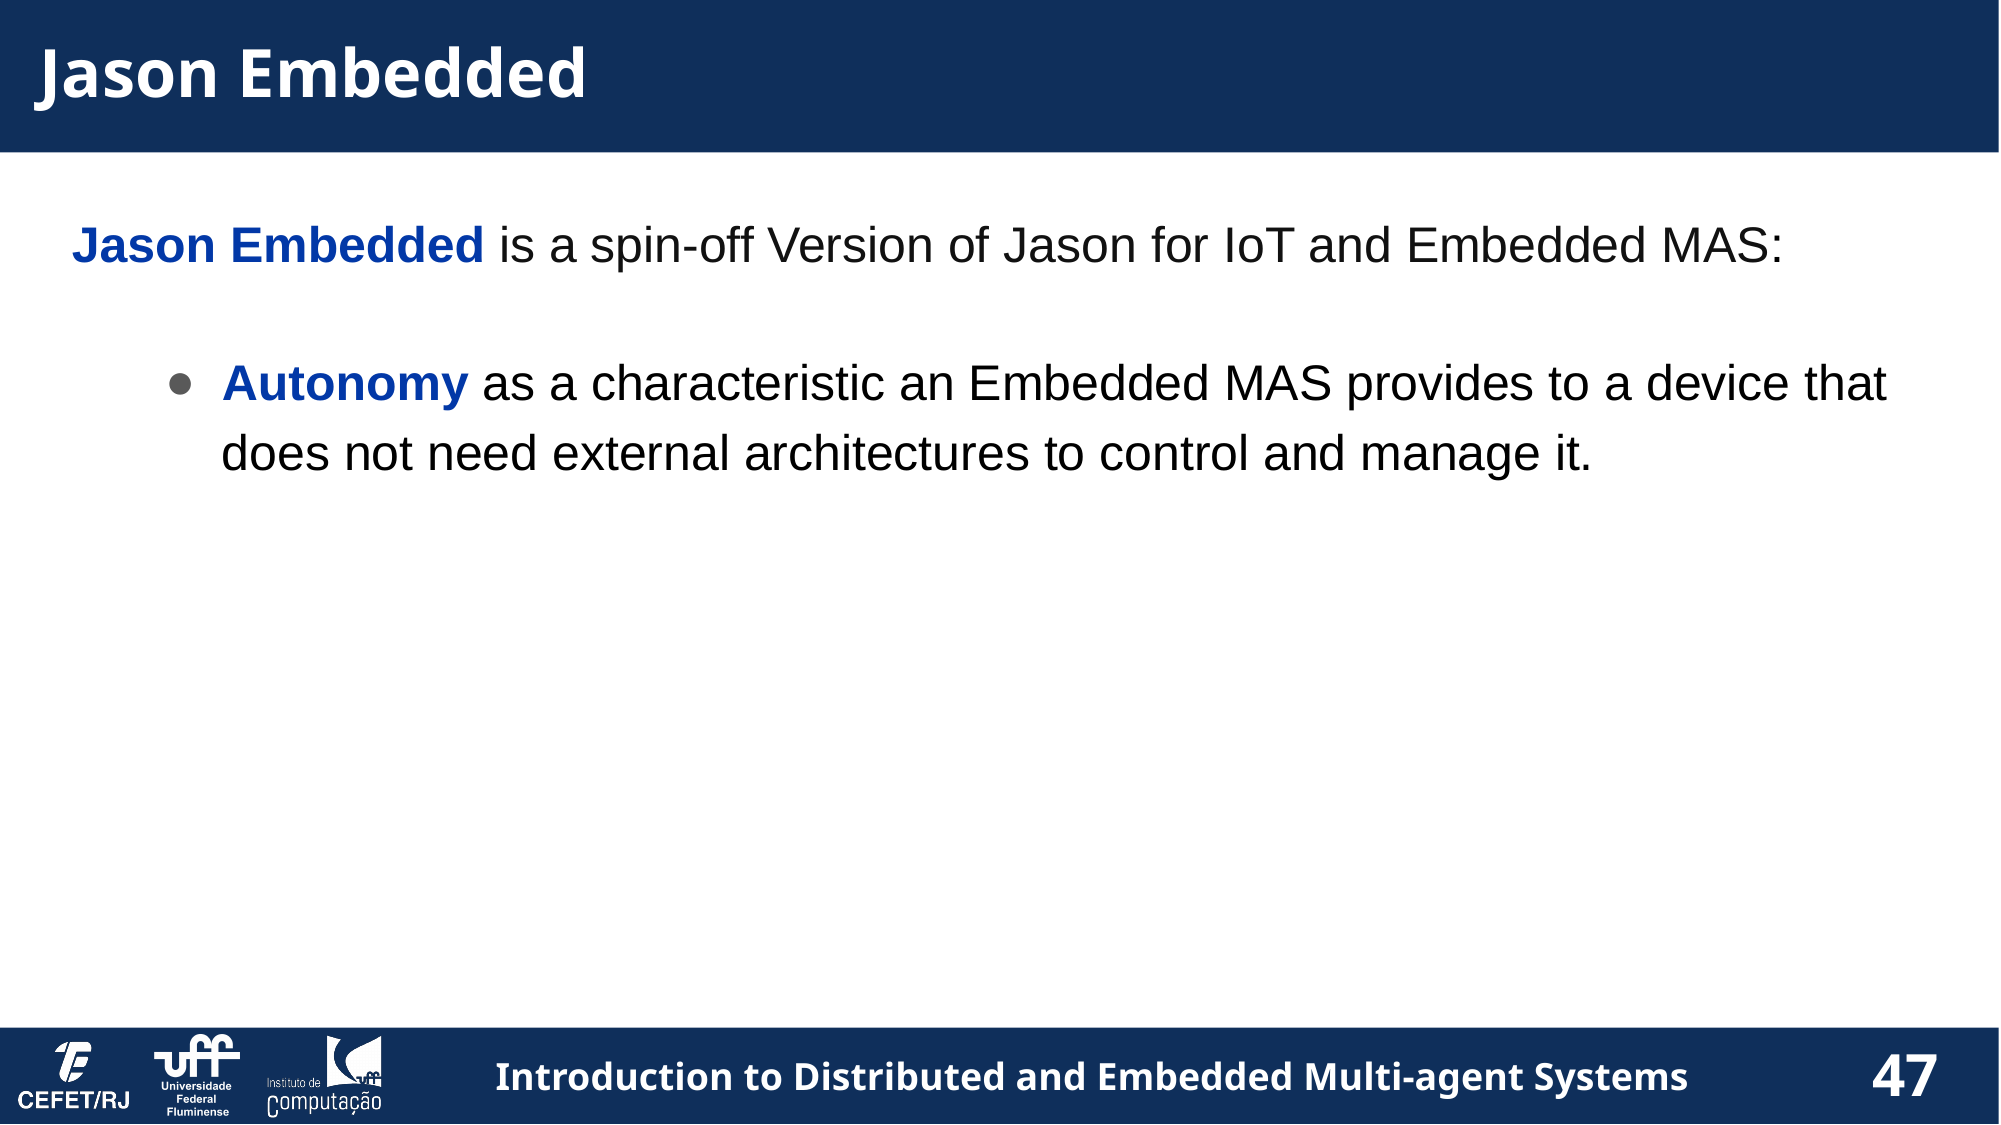

Jason Embedded
Jason Embedded is a spin-off Version of Jason for IoT and Embedded MAS:
Autonomy as a characteristic an Embedded MAS provides to a device that does not need external architectures to control and manage it.